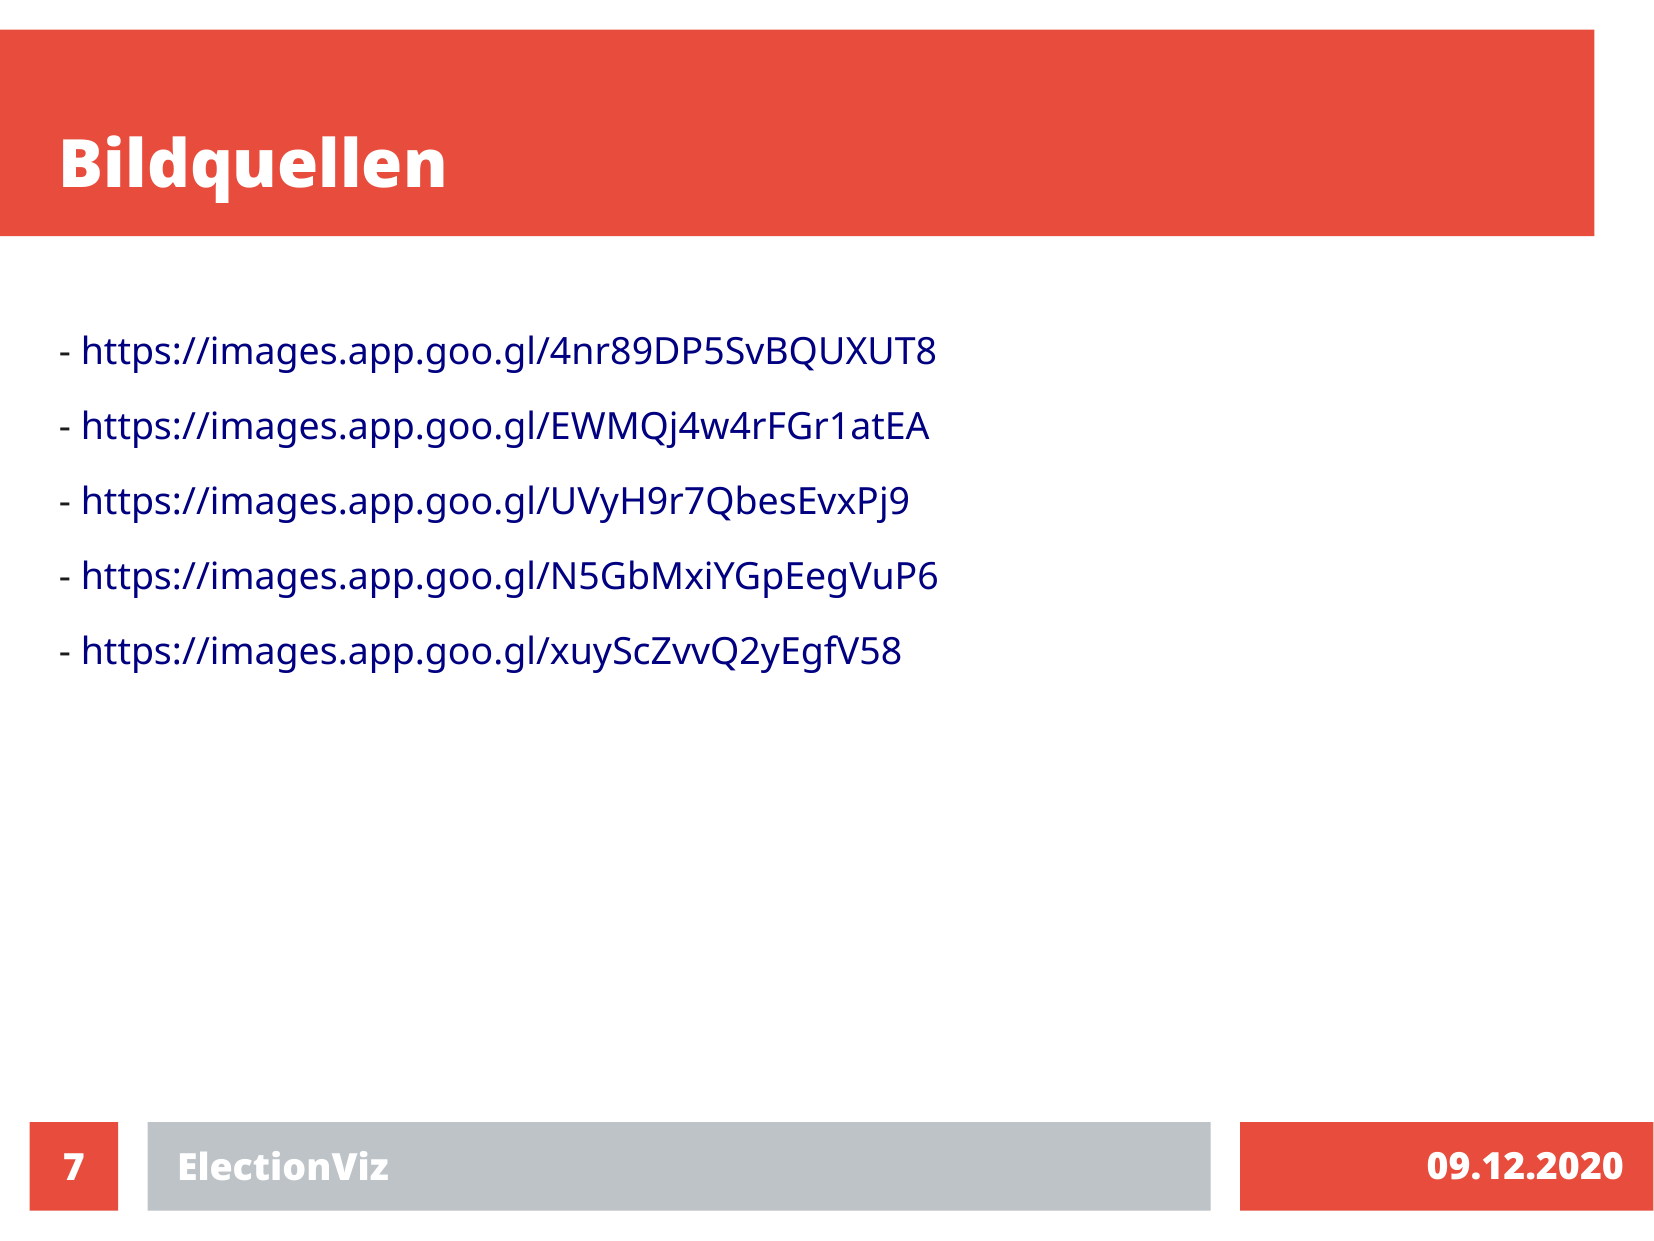

# Bildquellen
- https://images.app.goo.gl/4nr89DP5SvBQUXUT8
- https://images.app.goo.gl/EWMQj4w4rFGr1atEA
- https://images.app.goo.gl/UVyH9r7QbesEvxPj9
- https://images.app.goo.gl/N5GbMxiYGpEegVuP6
- https://images.app.goo.gl/xuyScZvvQ2yEgfV58
7
ElectionViz
09.12.2020